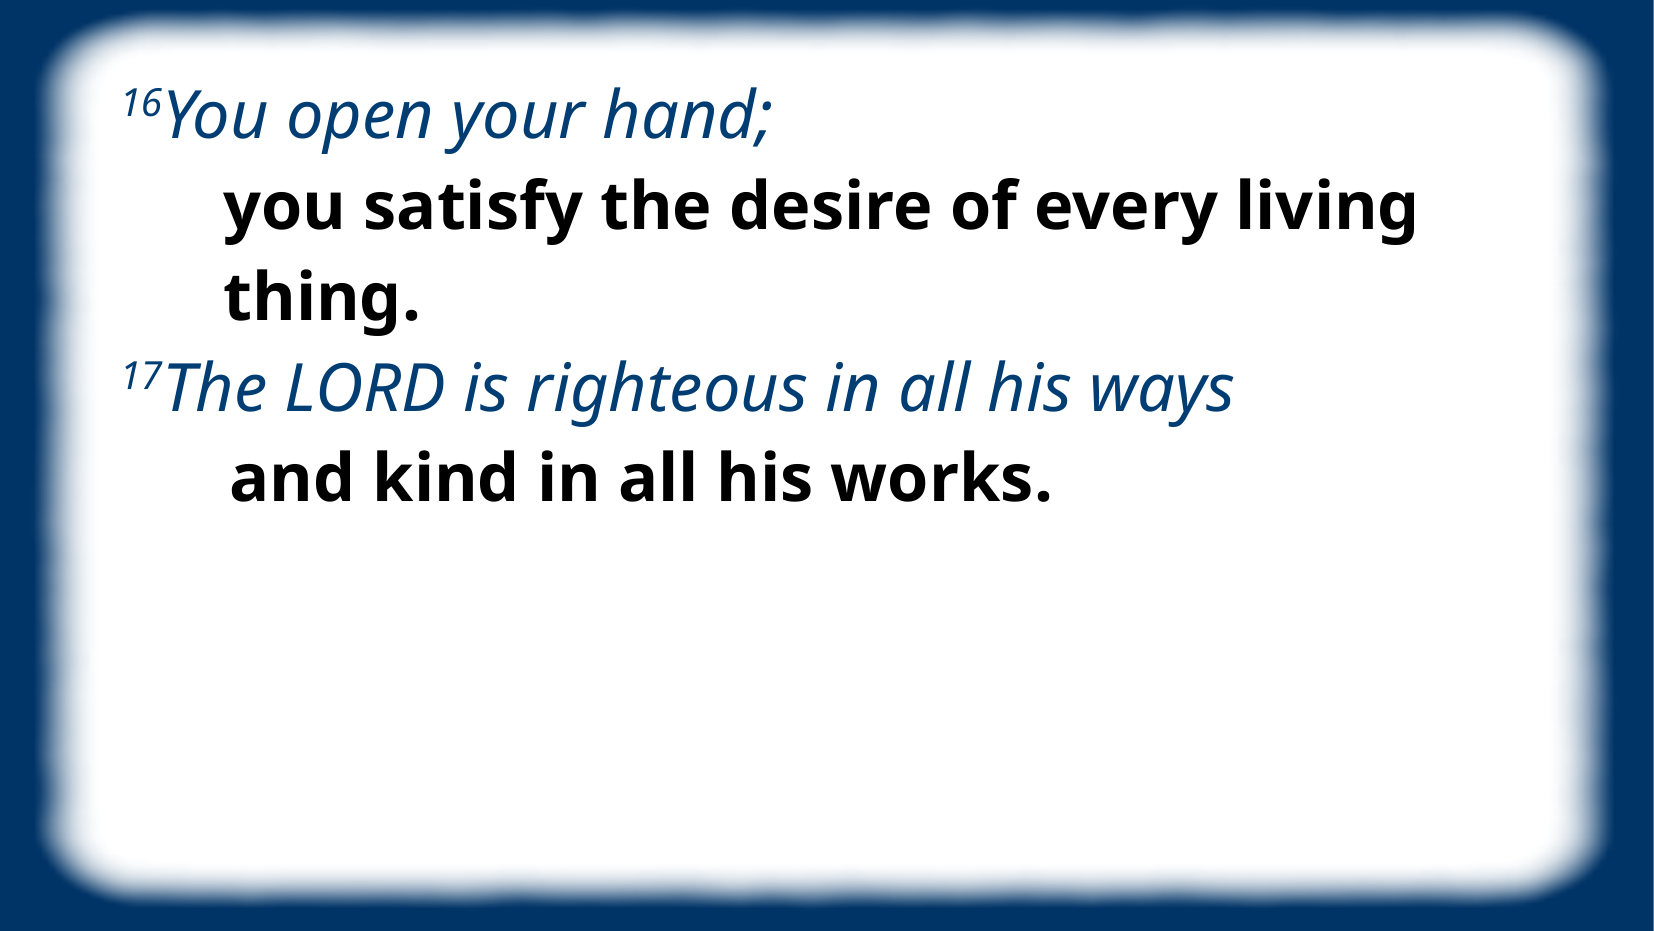

16You open your hand;
 you satisfy the desire of every living
 thing.
17The LORD is righteous in all his ways
	 and kind in all his works.